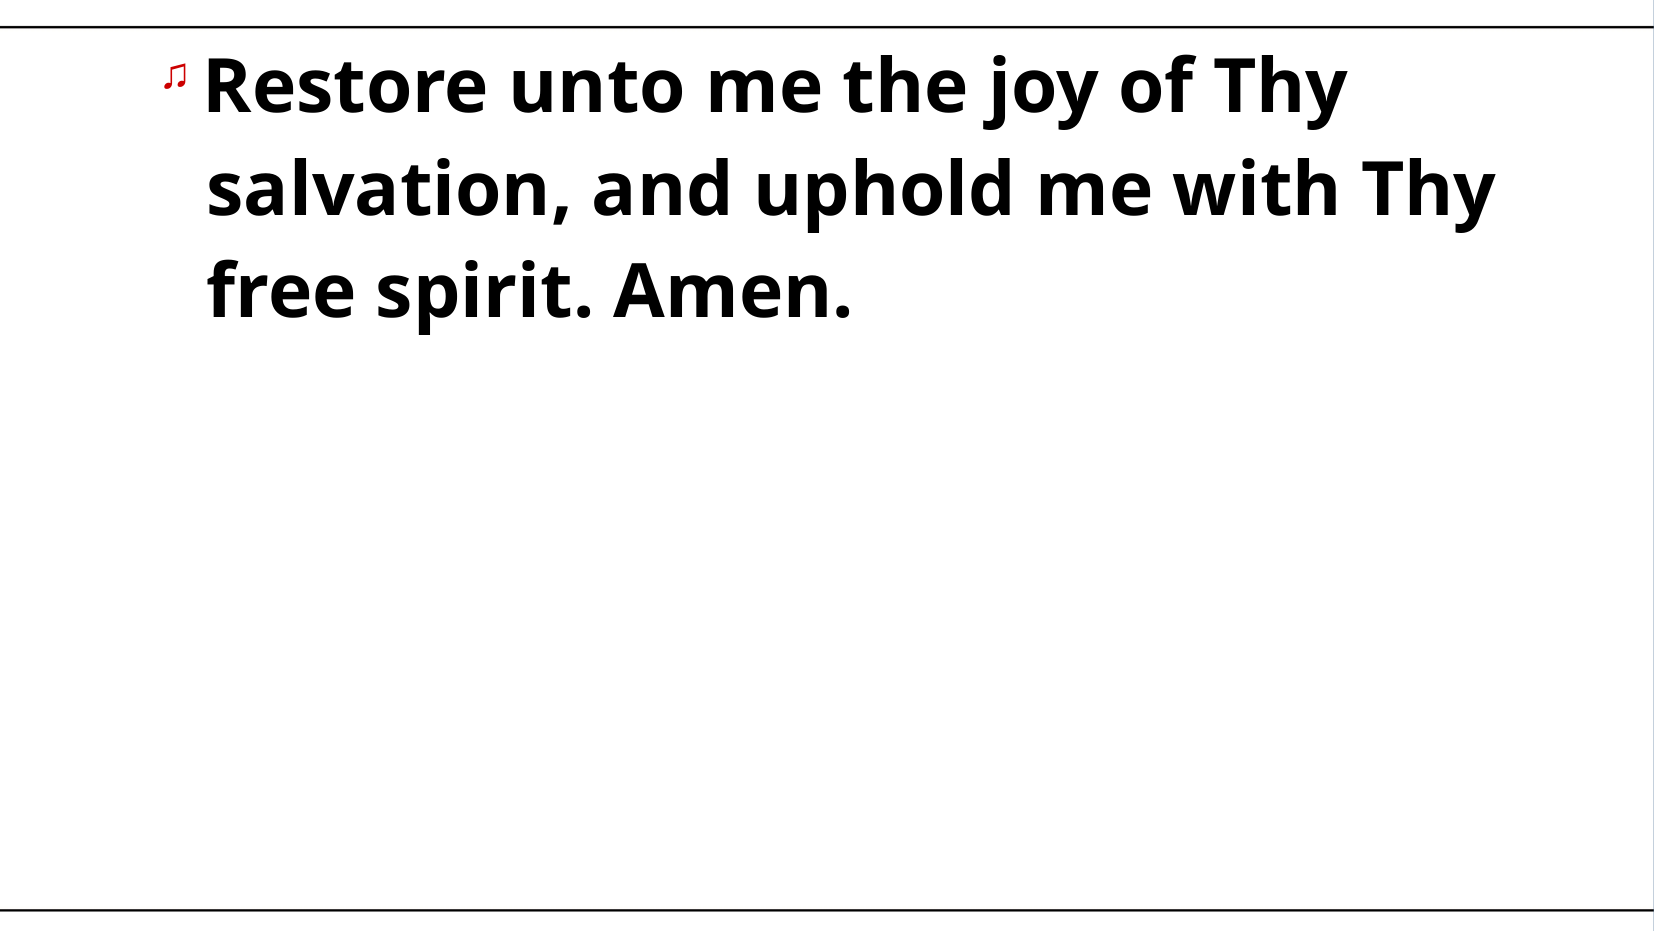

♫ Restore unto me the joy of Thy
 salvation, and uphold me with Thy
 free spirit. Amen.